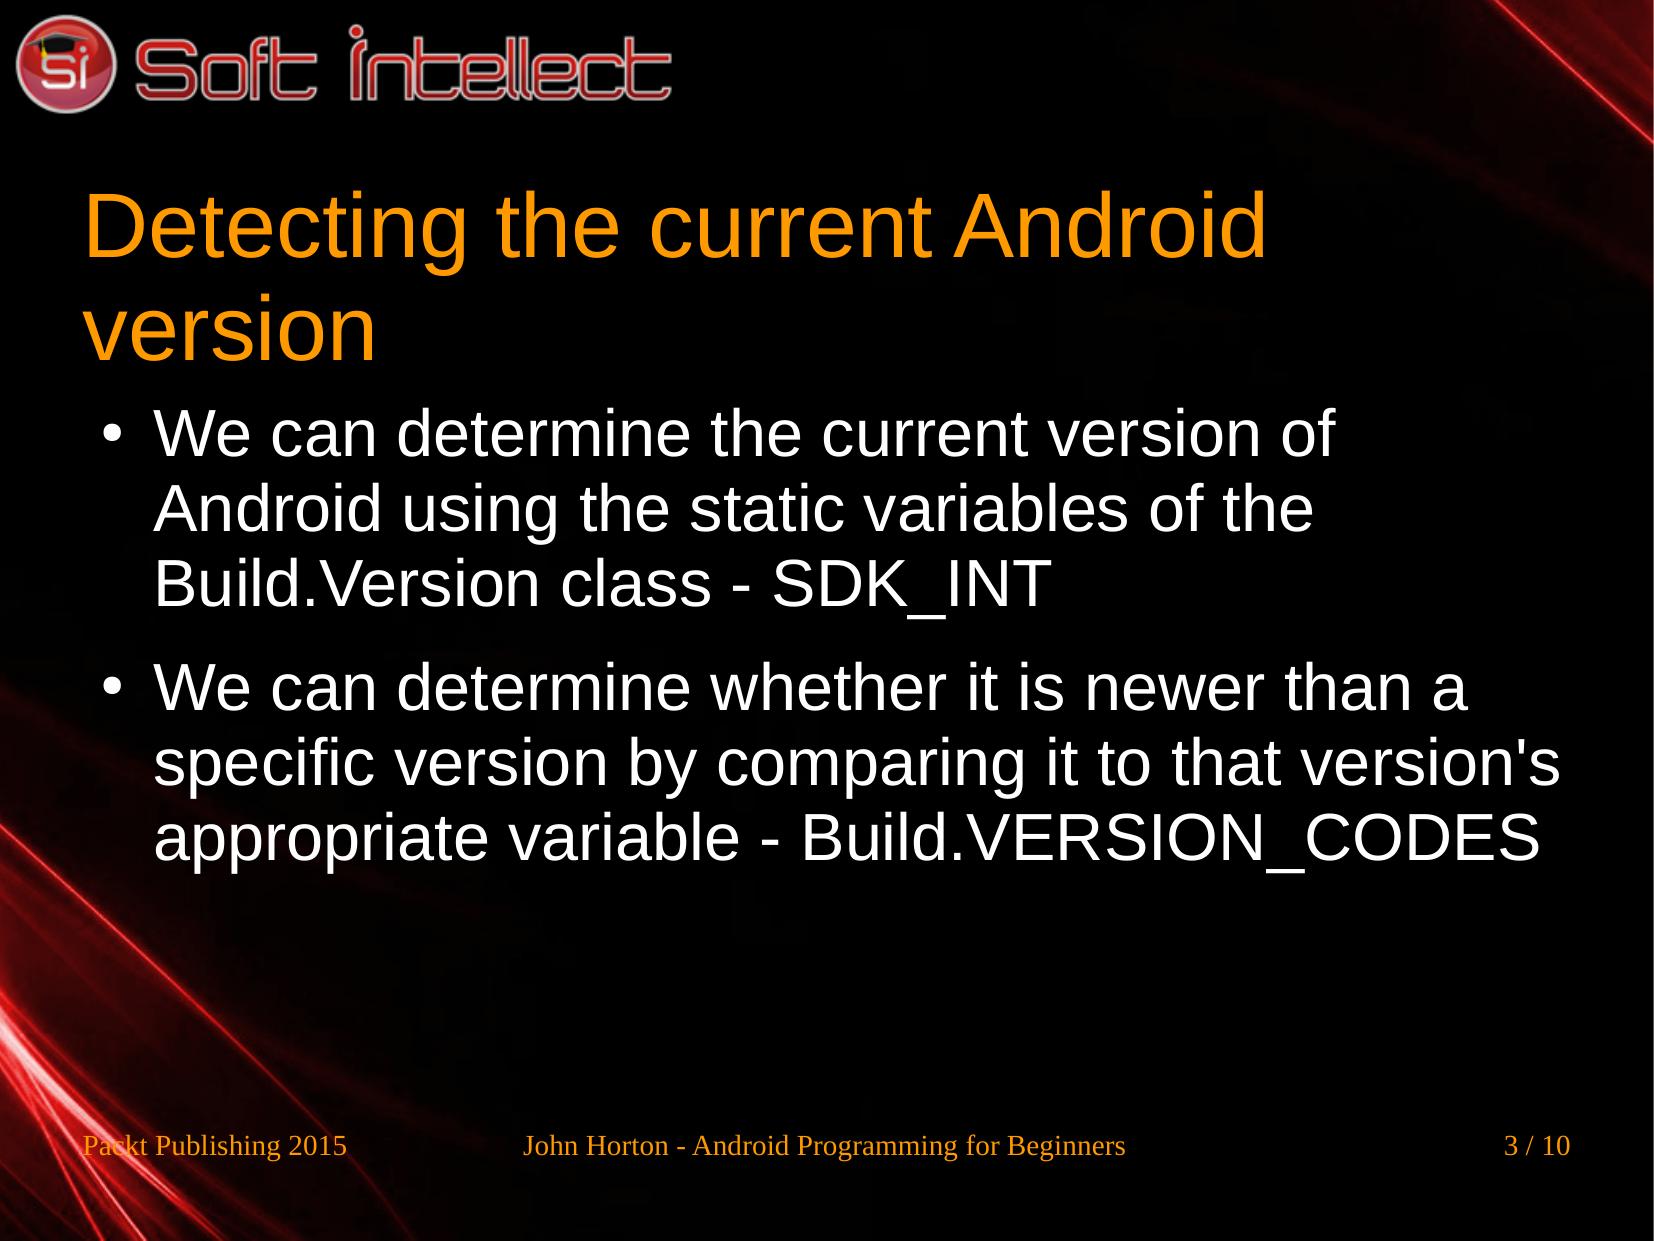

# Detecting the current Android version
We can determine the current version of Android using the static variables of the Build.Version class - SDK_INT
We can determine whether it is newer than a specific version by comparing it to that version's appropriate variable - Build.VERSION_CODES
Packt Publishing 2015
John Horton - Android Programming for Beginners
3